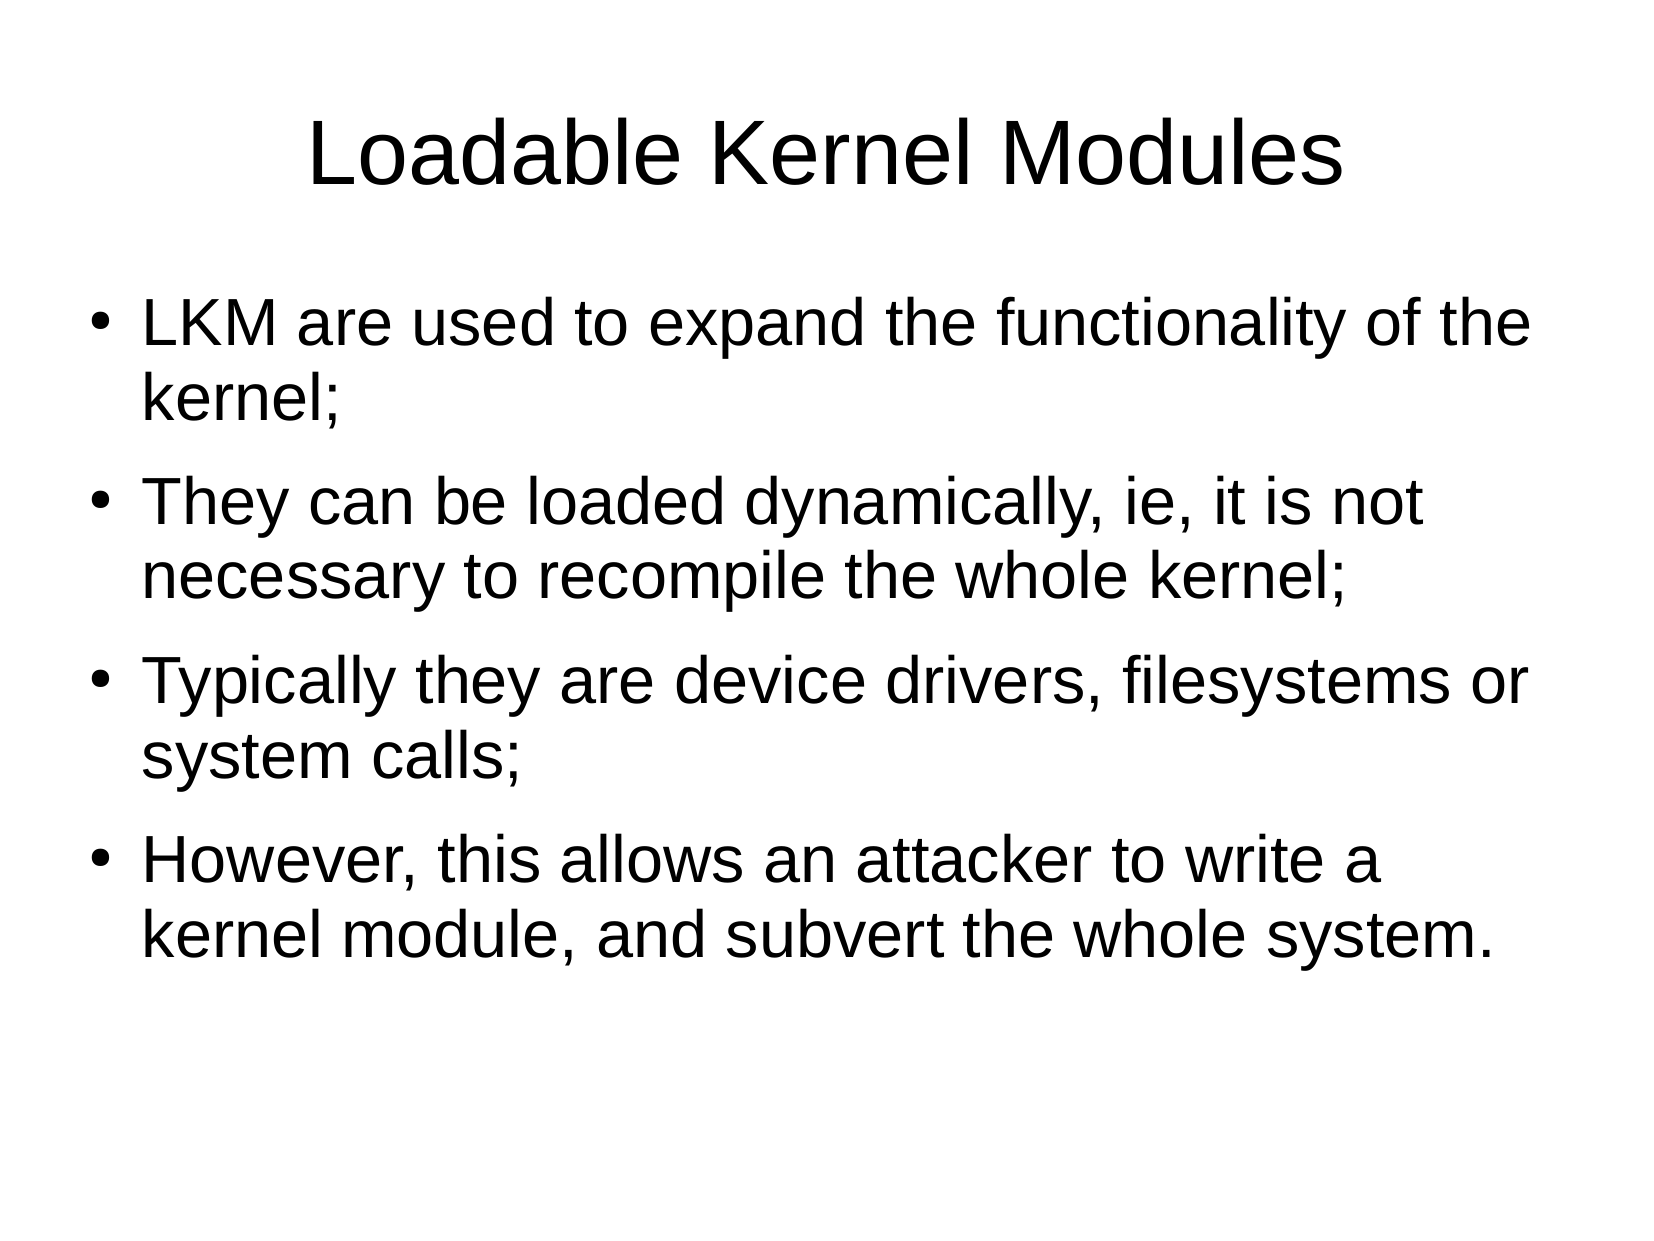

# Loadable Kernel Modules
LKM are used to expand the functionality of the kernel;
They can be loaded dynamically, ie, it is not necessary to recompile the whole kernel;
Typically they are device drivers, filesystems or system calls;
However, this allows an attacker to write a kernel module, and subvert the whole system.